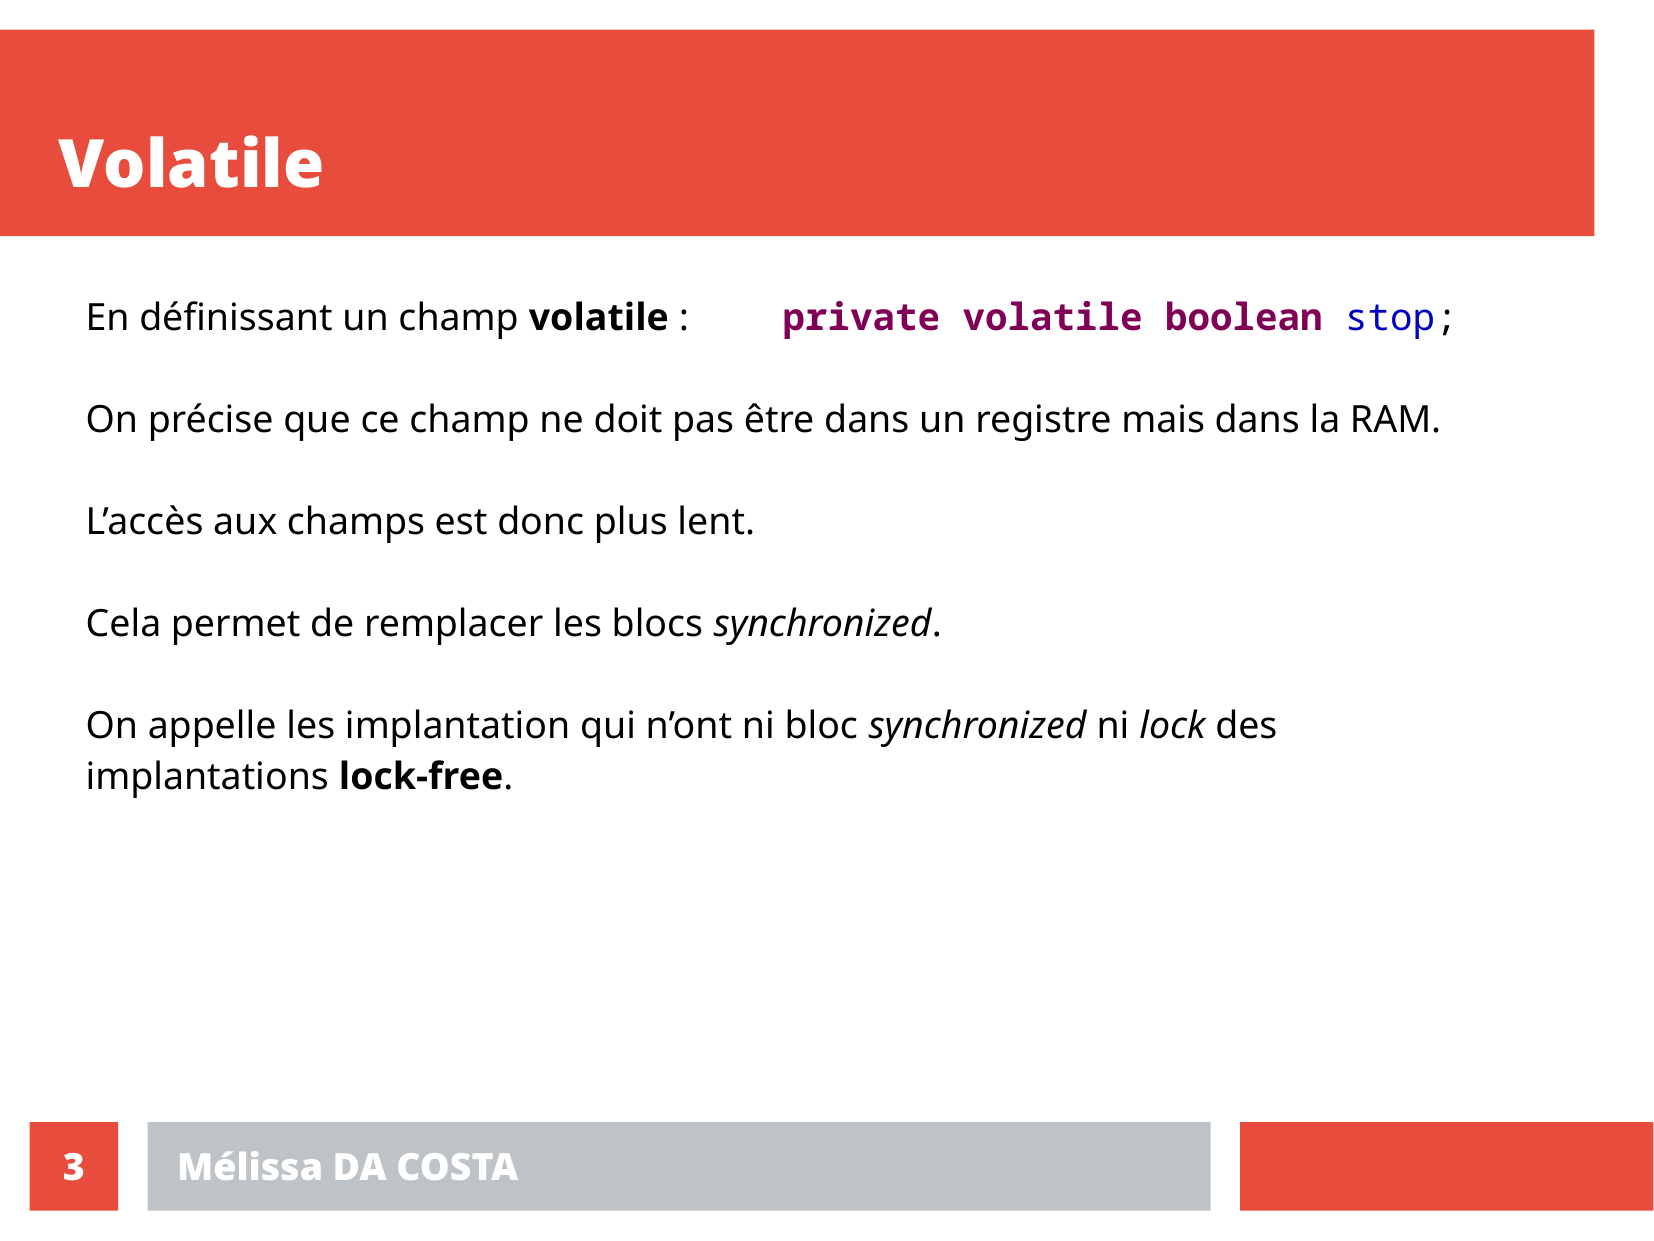

# Volatile
En définissant un champ volatile :
On précise que ce champ ne doit pas être dans un registre mais dans la RAM.
L’accès aux champs est donc plus lent.
Cela permet de remplacer les blocs synchronized.
On appelle les implantation qui n’ont ni bloc synchronized ni lock des implantations lock-free.
 private volatile boolean stop;
3
Mélissa DA COSTA